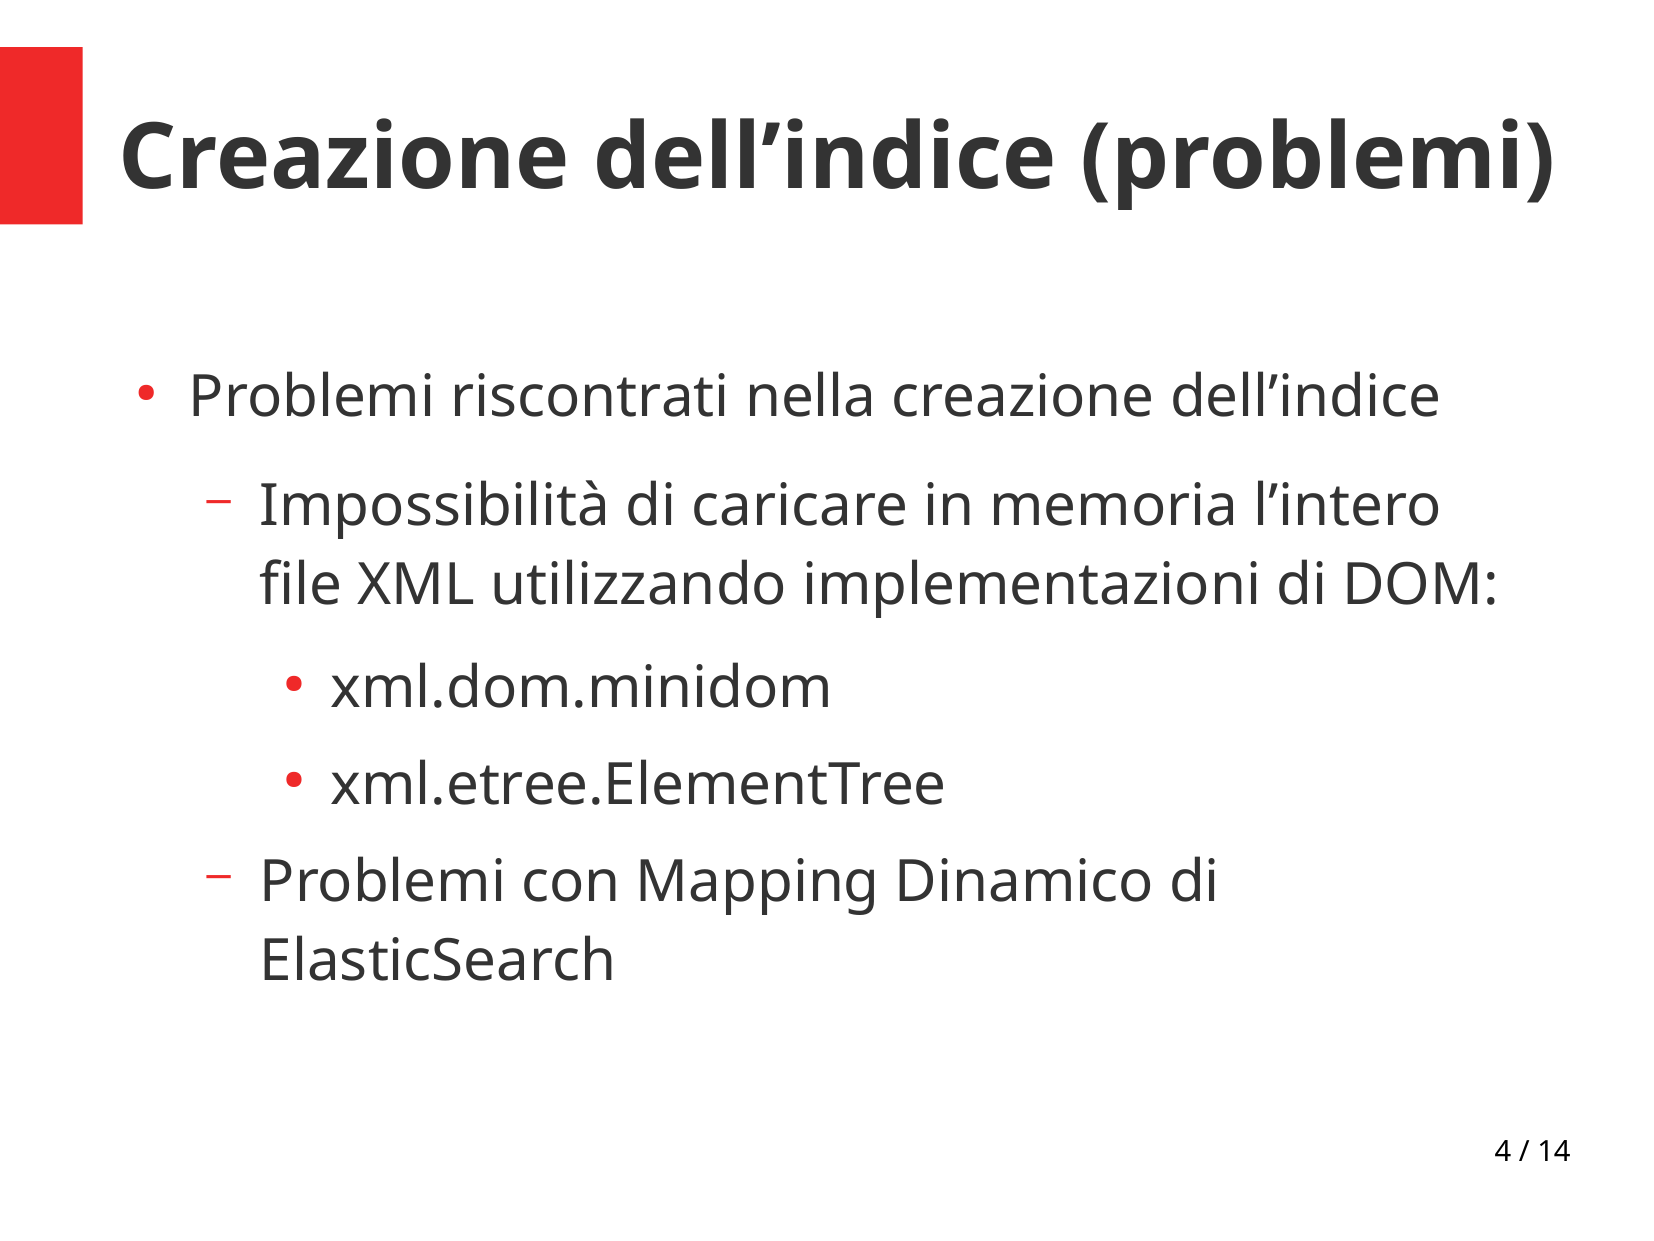

# Creazione dell’indice (problemi)
Problemi riscontrati nella creazione dell’indice
Impossibilità di caricare in memoria l’intero file XML utilizzando implementazioni di DOM:
xml.dom.minidom
xml.etree.ElementTree
Problemi con Mapping Dinamico di ElasticSearch
4